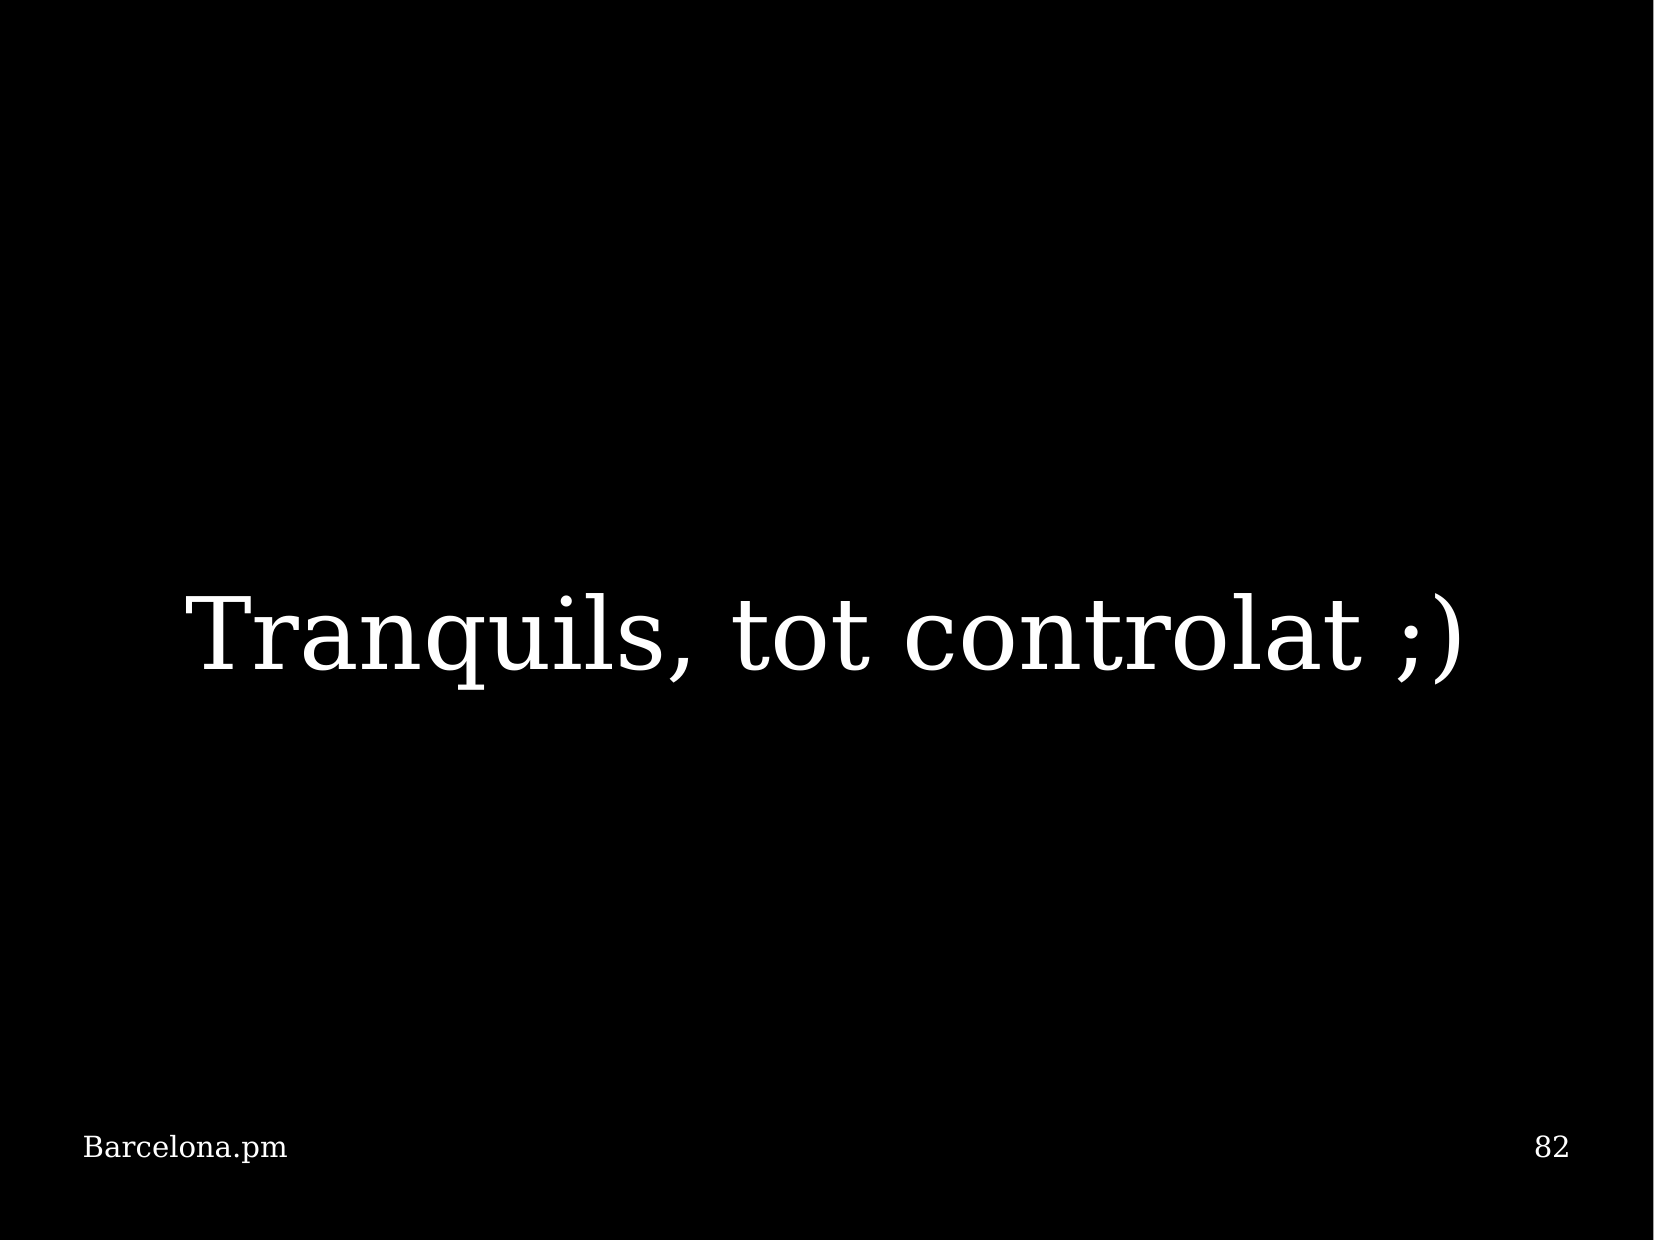

# Tranquils, tot controlat ;)
Barcelona.pm
82